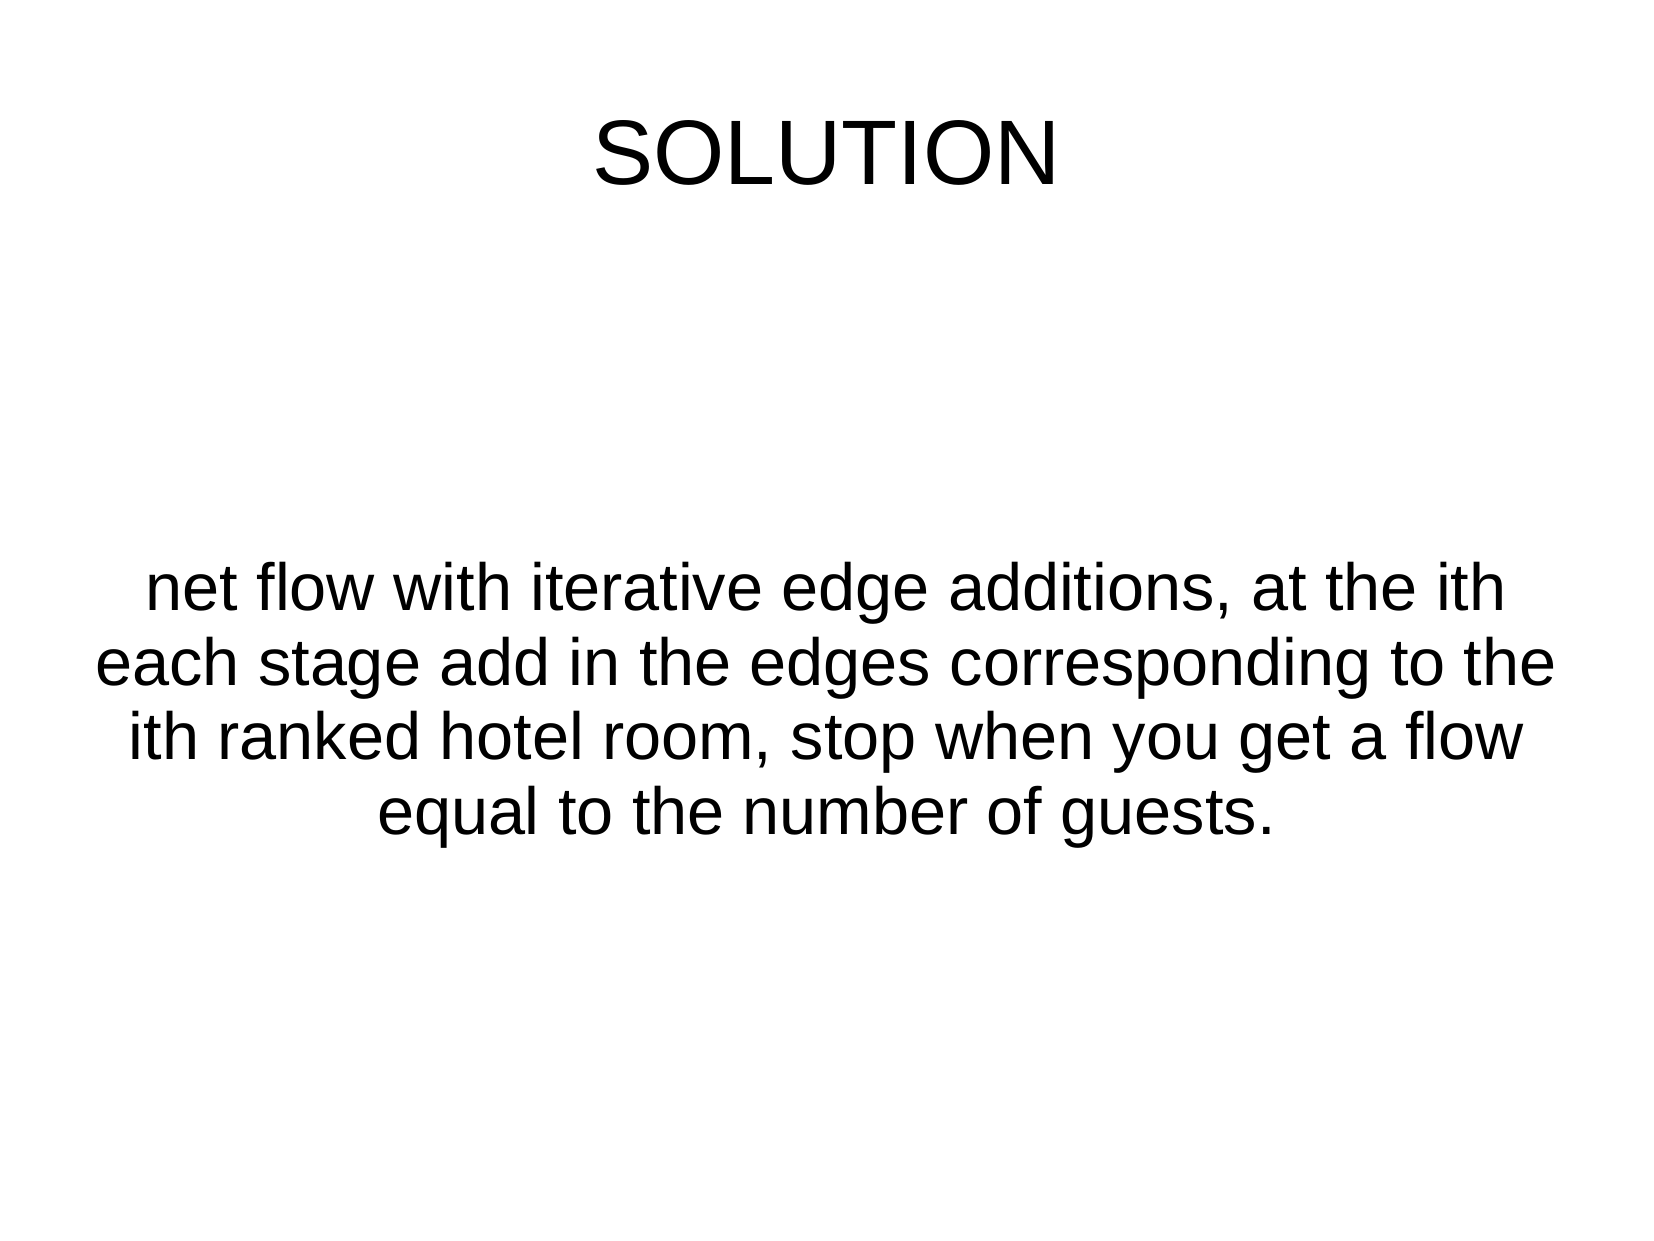

# SOLUTION
net flow with iterative edge additions, at the ith each stage add in the edges corresponding to the ith ranked hotel room, stop when you get a flow equal to the number of guests.